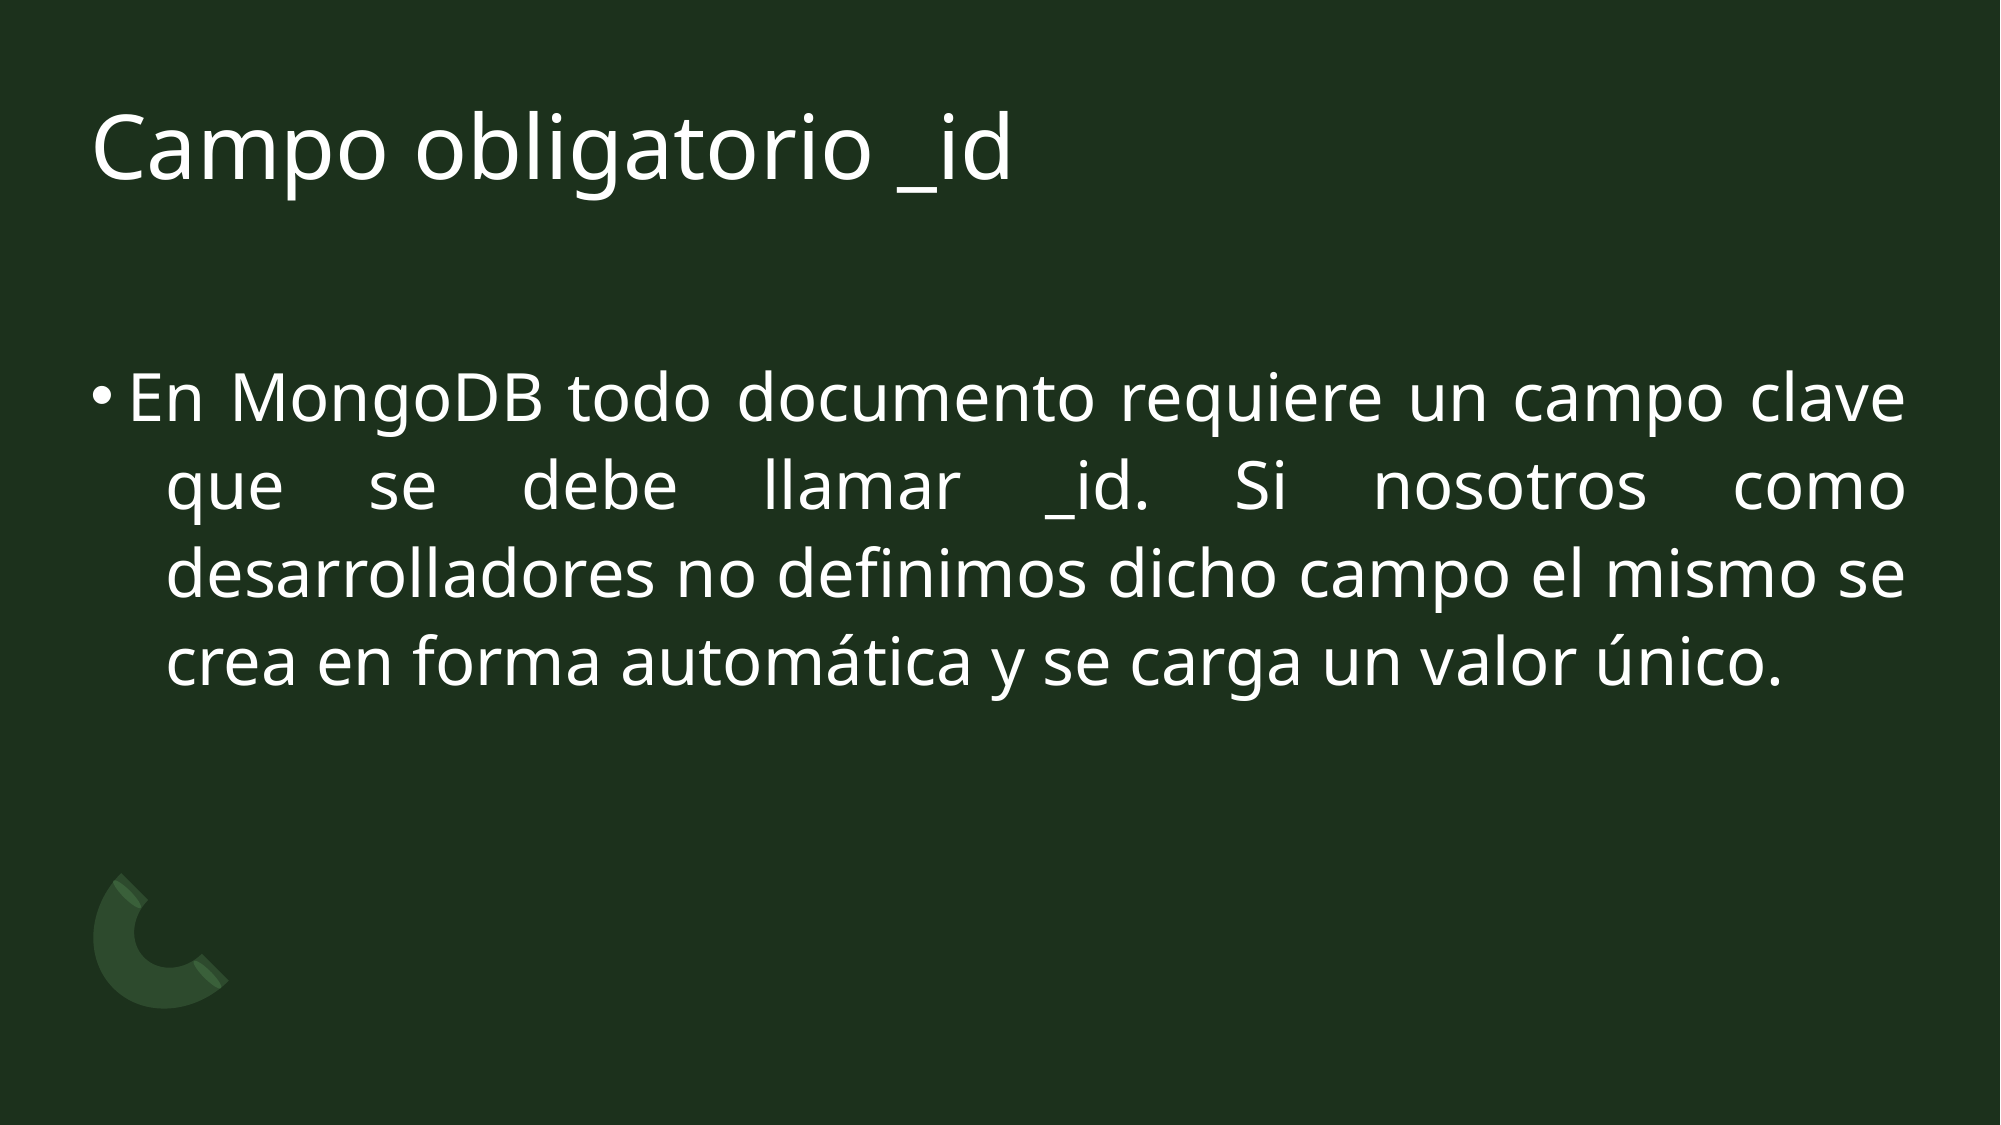

# Campo obligatorio _id
En MongoDB todo documento requiere un campo clave que se debe llamar _id. Si nosotros como desarrolladores no definimos dicho campo el mismo se crea en forma automática y se carga un valor único.